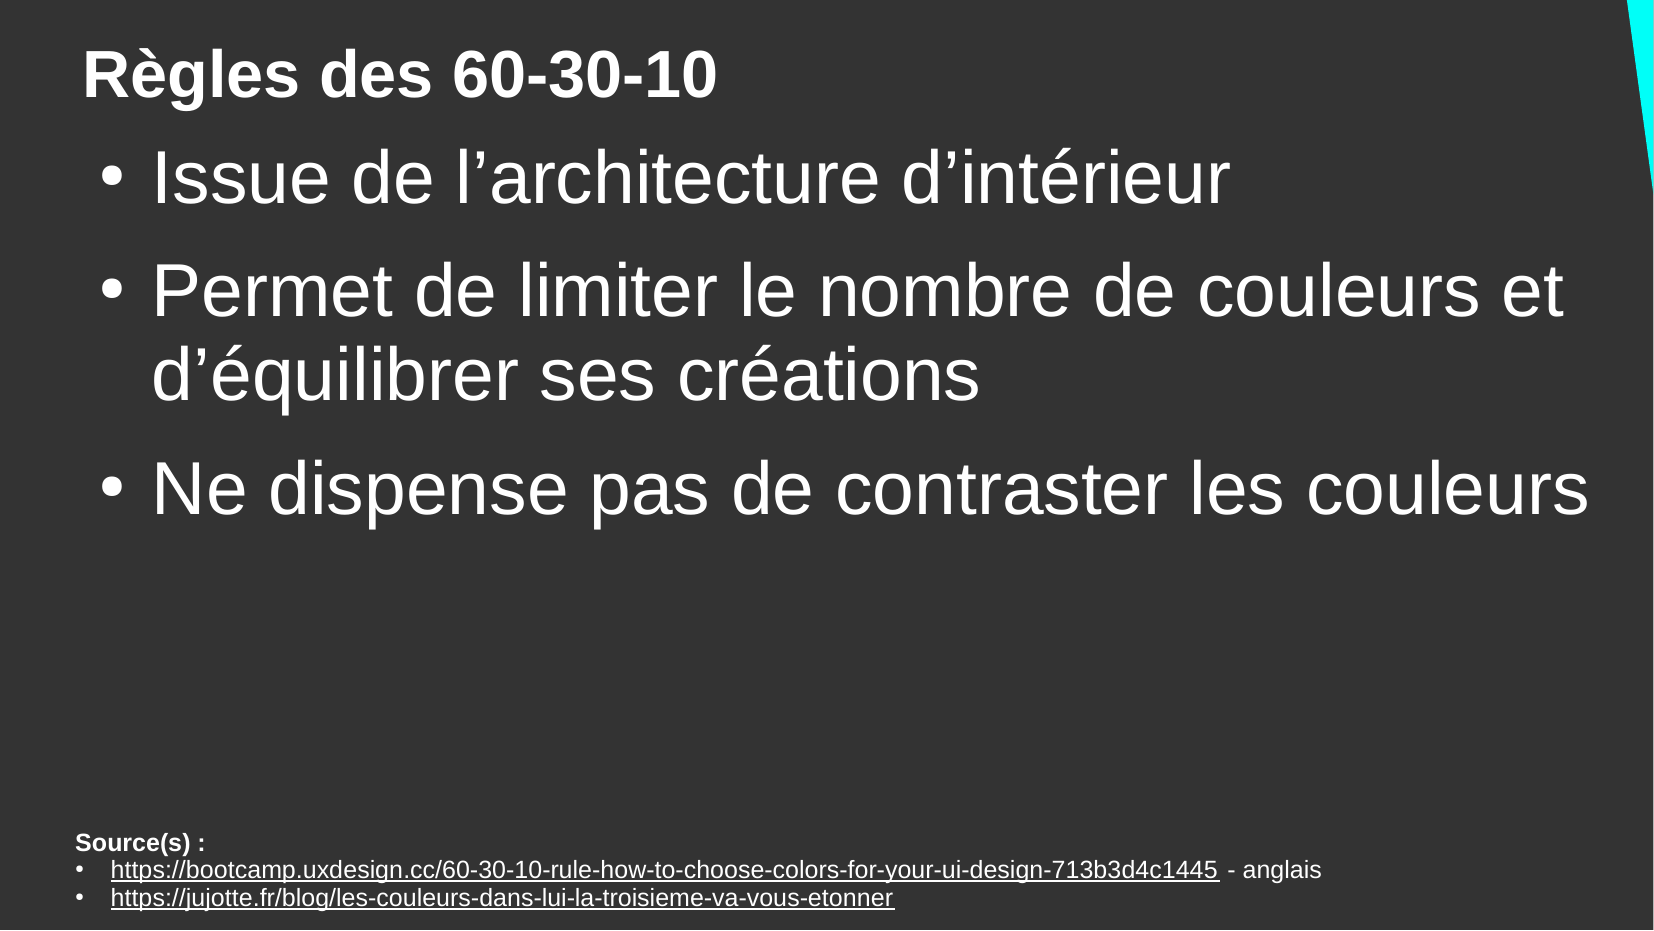

# Règles des 60-30-10
Issue de l’architecture d’intérieur
Permet de limiter le nombre de couleurs et d’équilibrer ses créations
Ne dispense pas de contraster les couleurs
Source(s) :
https://bootcamp.uxdesign.cc/60-30-10-rule-how-to-choose-colors-for-your-ui-design-713b3d4c1445 - anglais
https://jujotte.fr/blog/les-couleurs-dans-lui-la-troisieme-va-vous-etonner